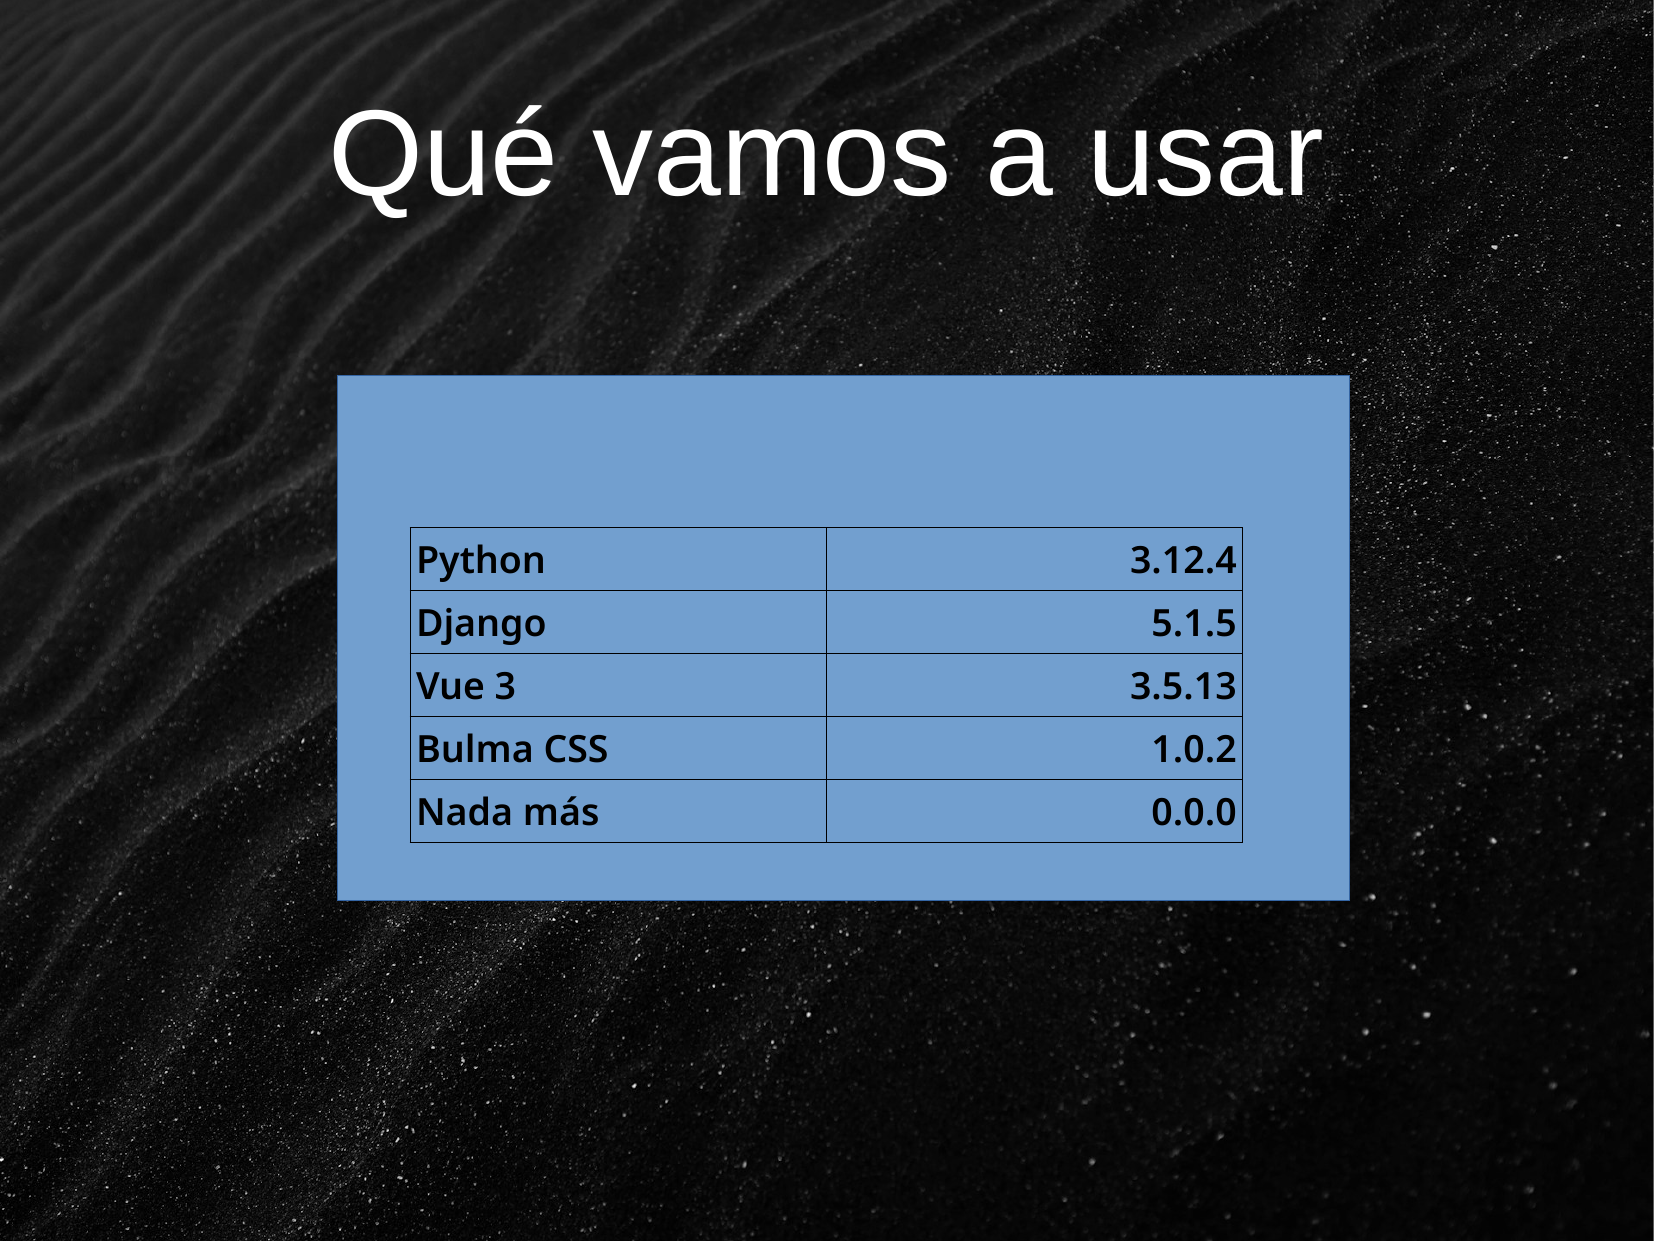

# Qué vamos a usar
| Python | 3.12.4 |
| --- | --- |
| Django | 5.1.5 |
| Vue 3 | 3.5.13 |
| Bulma CSS | 1.0.2 |
| Nada más | 0.0.0 |